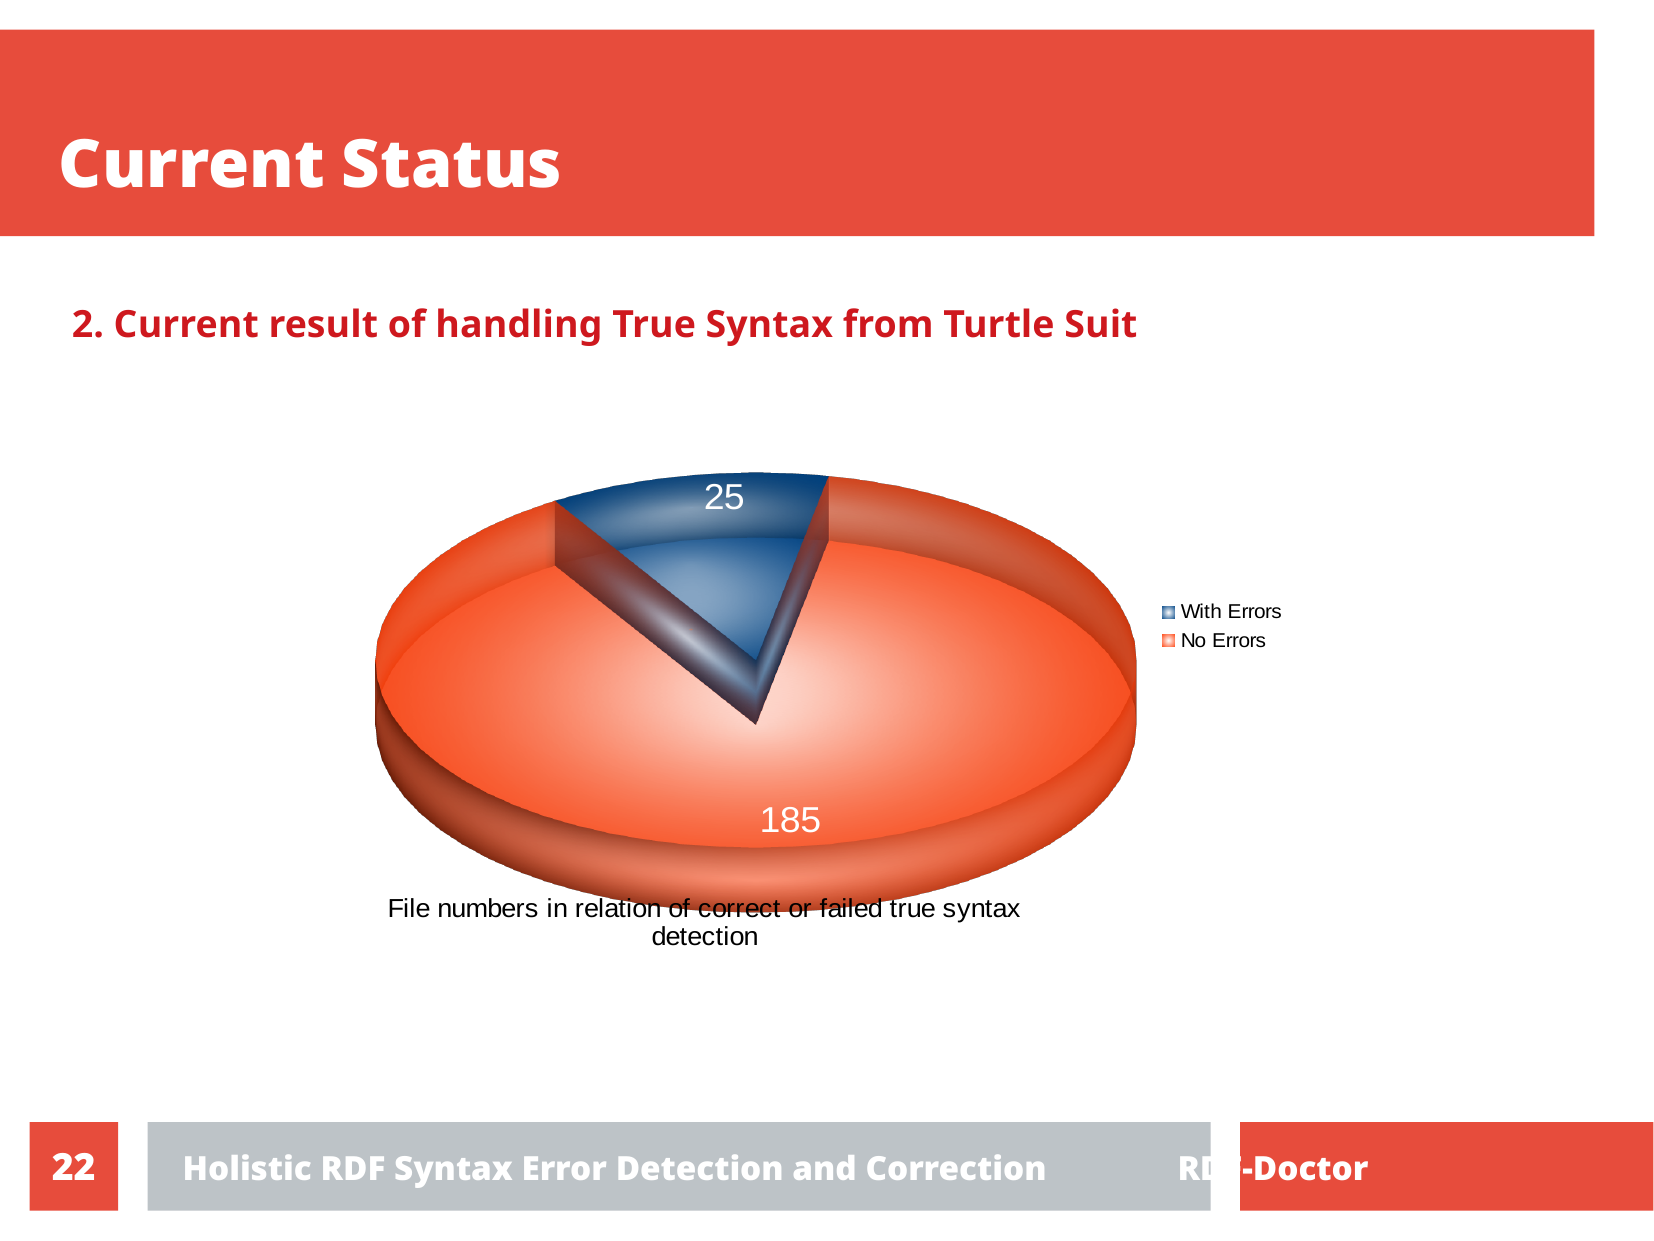

# Current Status
2. Current result of handling True Syntax from Turtle Suit
[unsupported chart]
22
Holistic RDF Syntax Error Detection and Correction RDF-Doctor